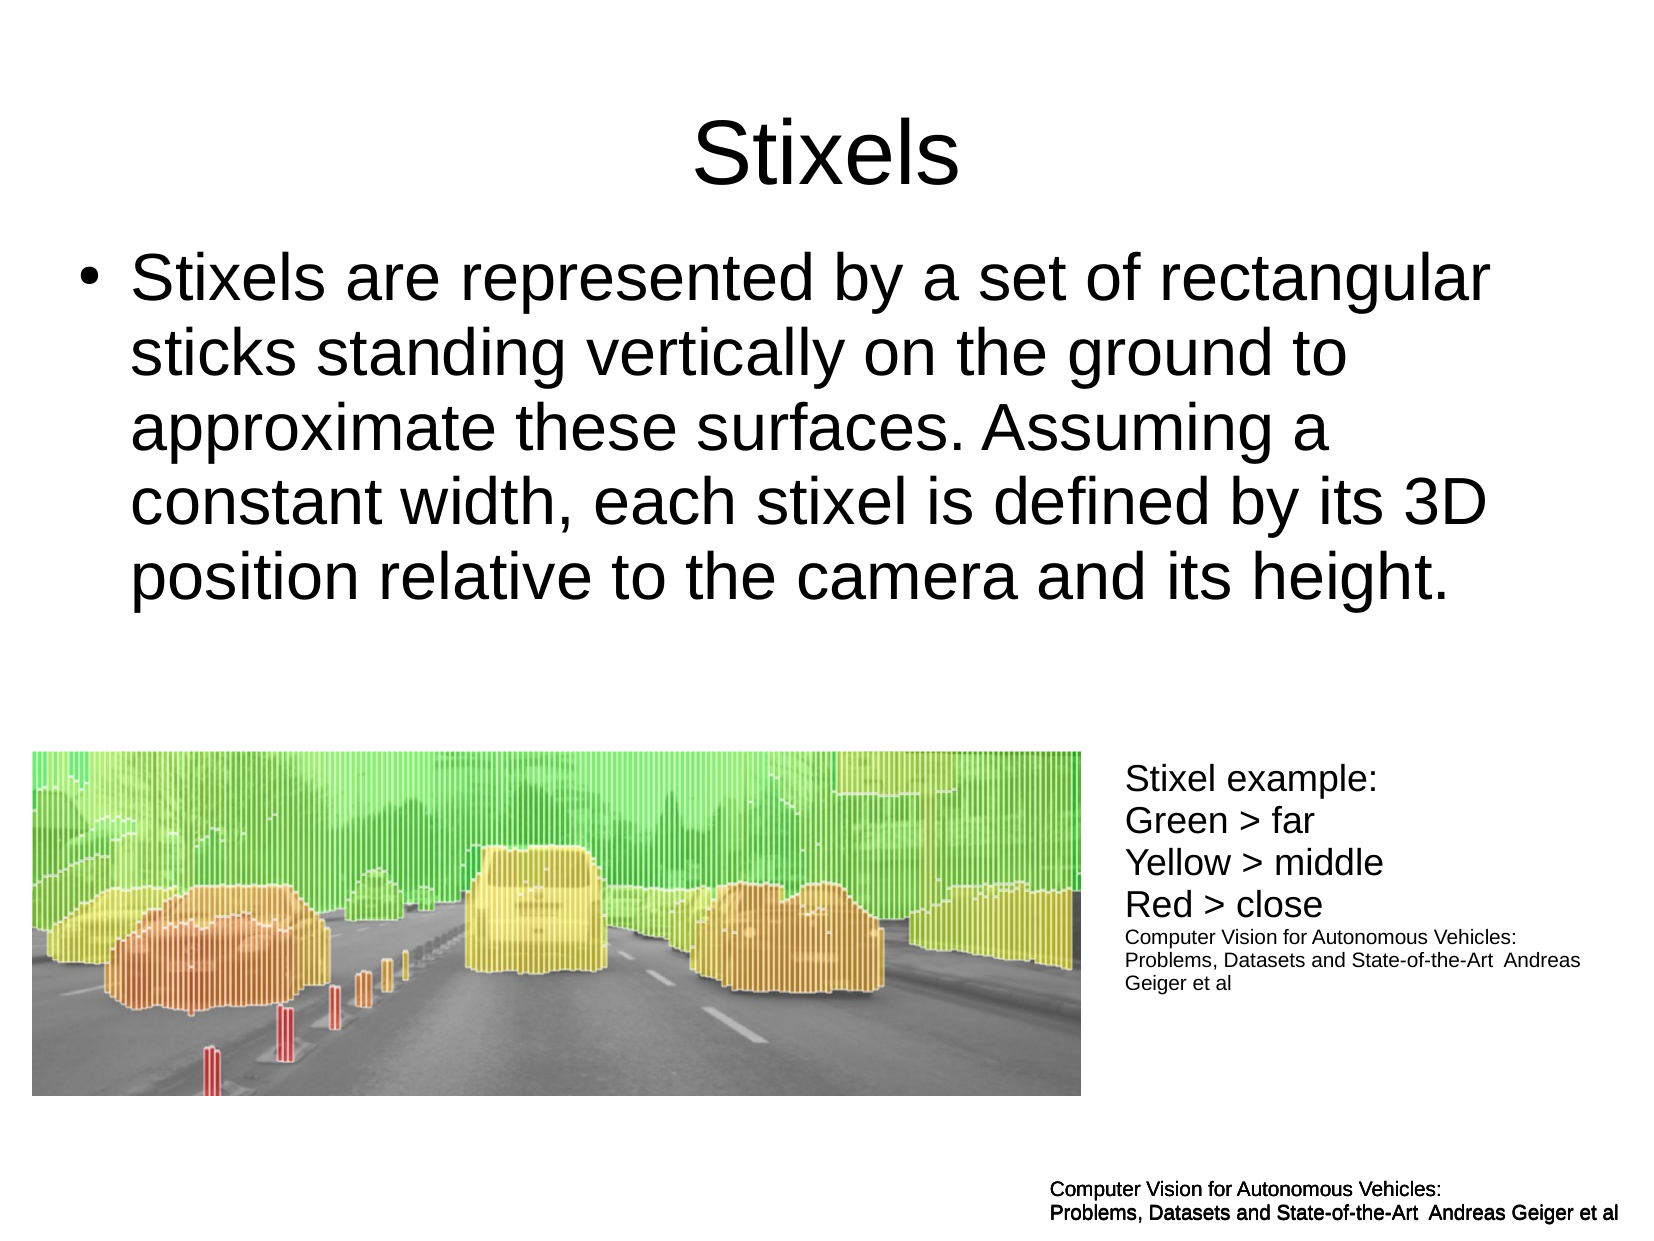

# Stixels
Stixels are represented by a set of rectangular sticks standing vertically on the ground to approximate these surfaces. Assuming a constant width, each stixel is defined by its 3D position relative to the camera and its height.
Stixel example:
Green > far
Yellow > middle
Red > close
Computer Vision for Autonomous Vehicles:
Problems, Datasets and State-of-the-Art Andreas Geiger et al
Computer Vision for Autonomous Vehicles:
Problems, Datasets and State-of-the-Art Andreas Geiger et al
Computer Vision for Autonomous Vehicles:
Problems, Datasets and State-of-the-Art Andreas Geiger et al
Computer Vision for Autonomous Vehicles:
Problems, Datasets and State-of-the-Art Andreas Geiger et al